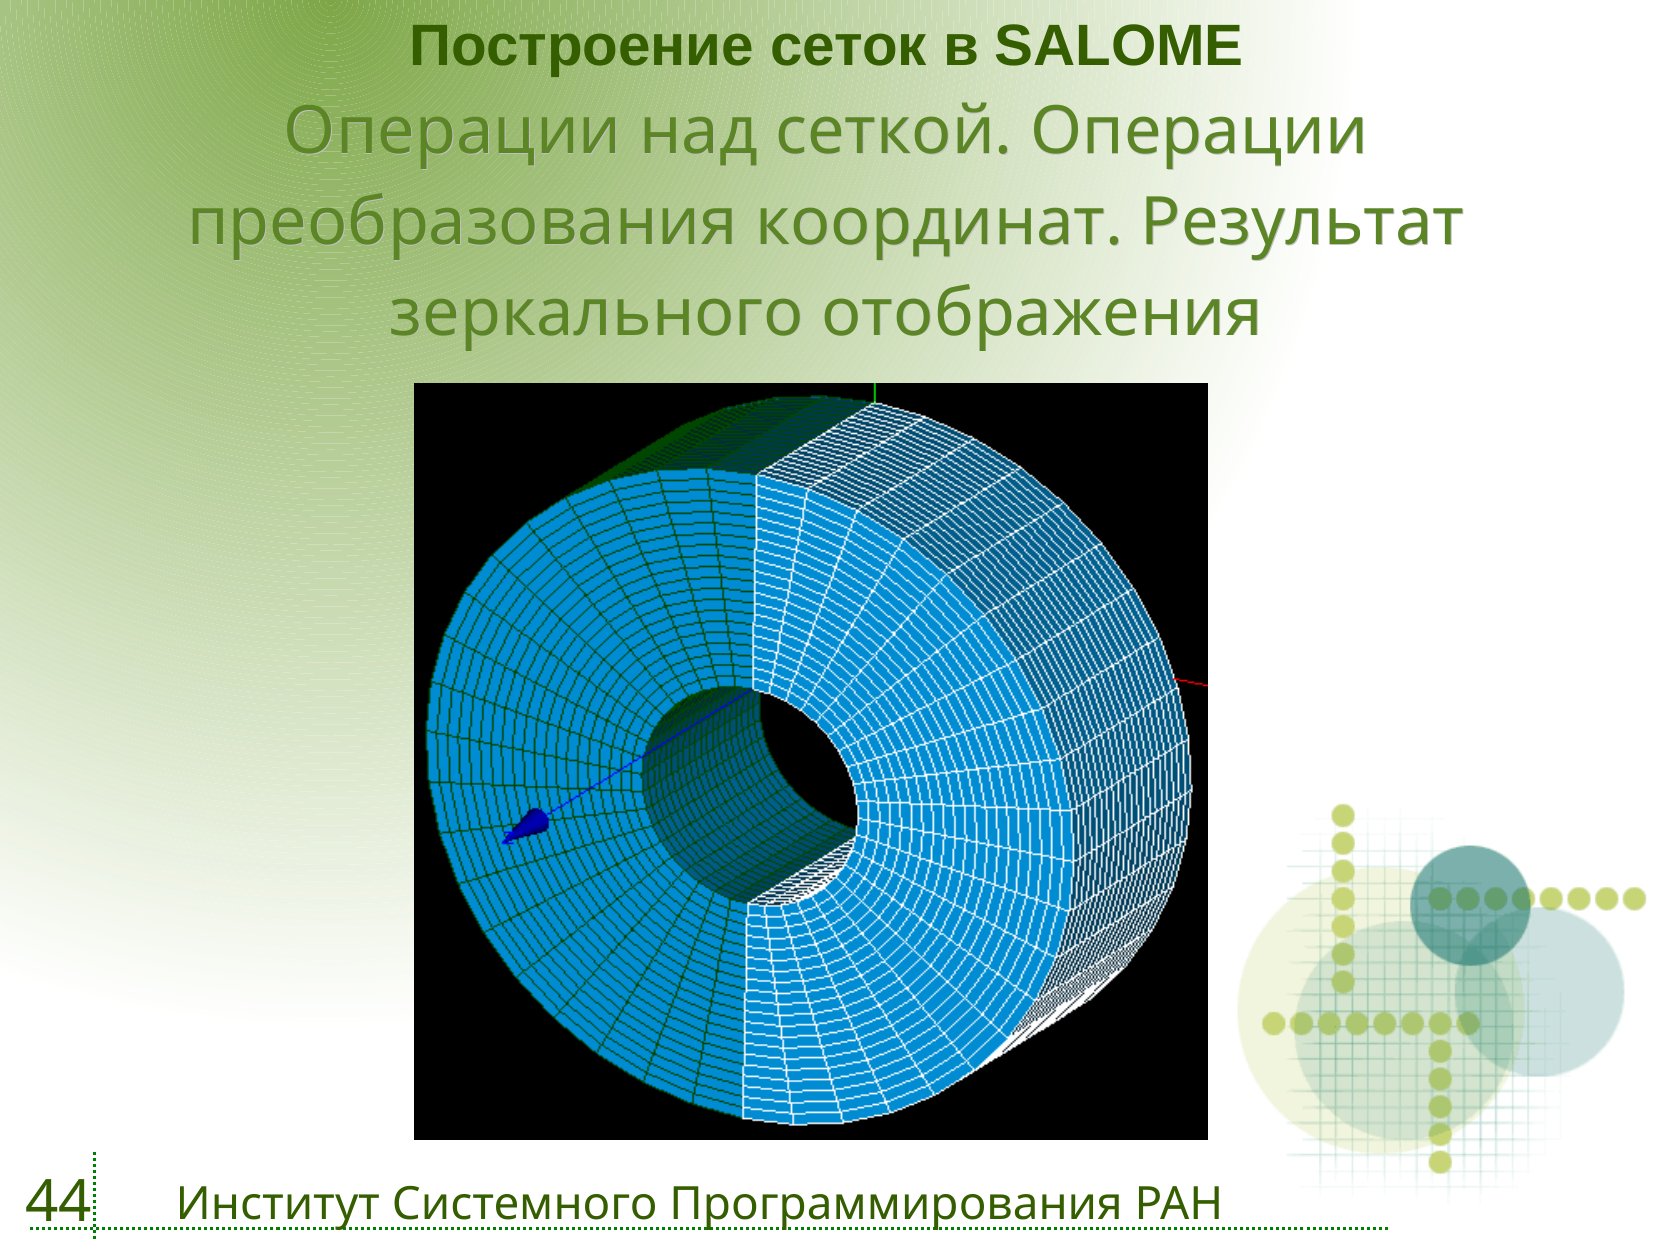

# Операции над сеткой. Операции преобразования координат. Результат зеркального отображения